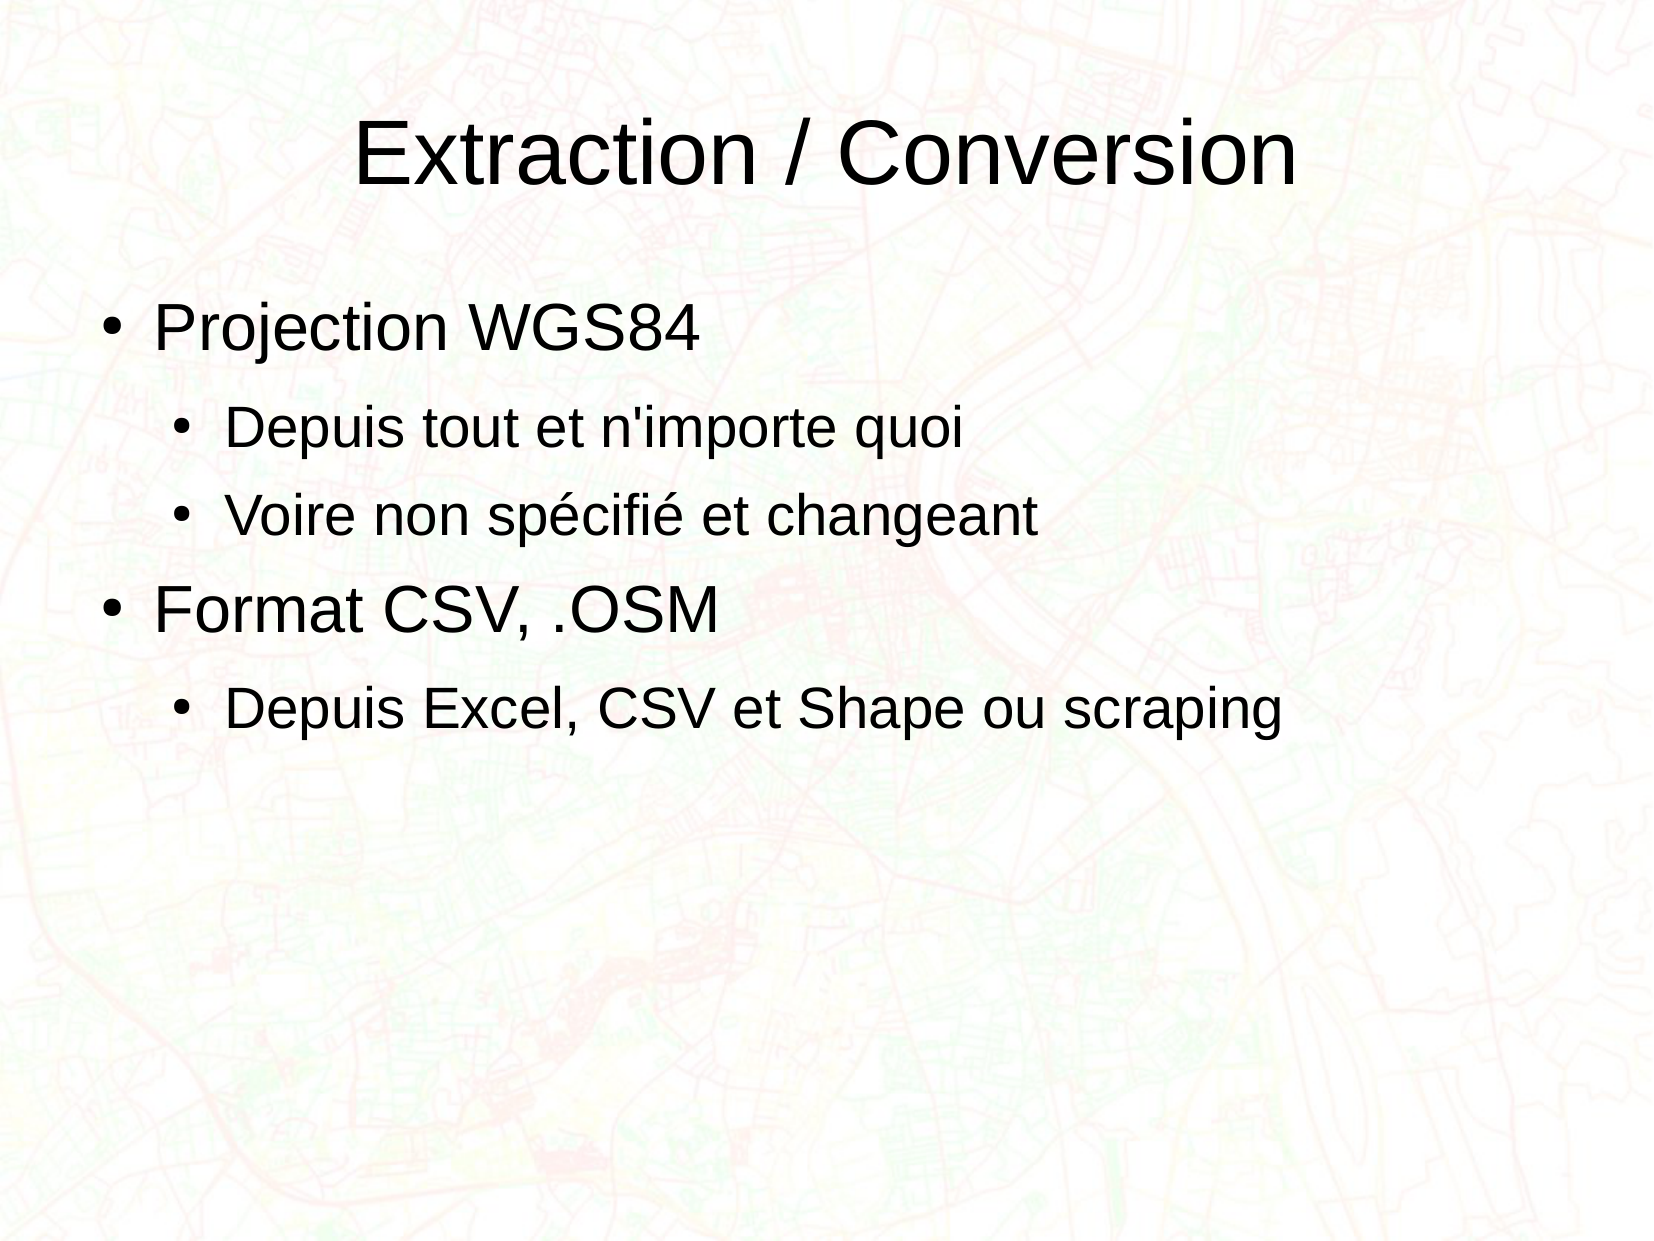

# Extraction / Conversion
Projection WGS84
Depuis tout et n'importe quoi
Voire non spécifié et changeant
Format CSV, .OSM
Depuis Excel, CSV et Shape ou scraping